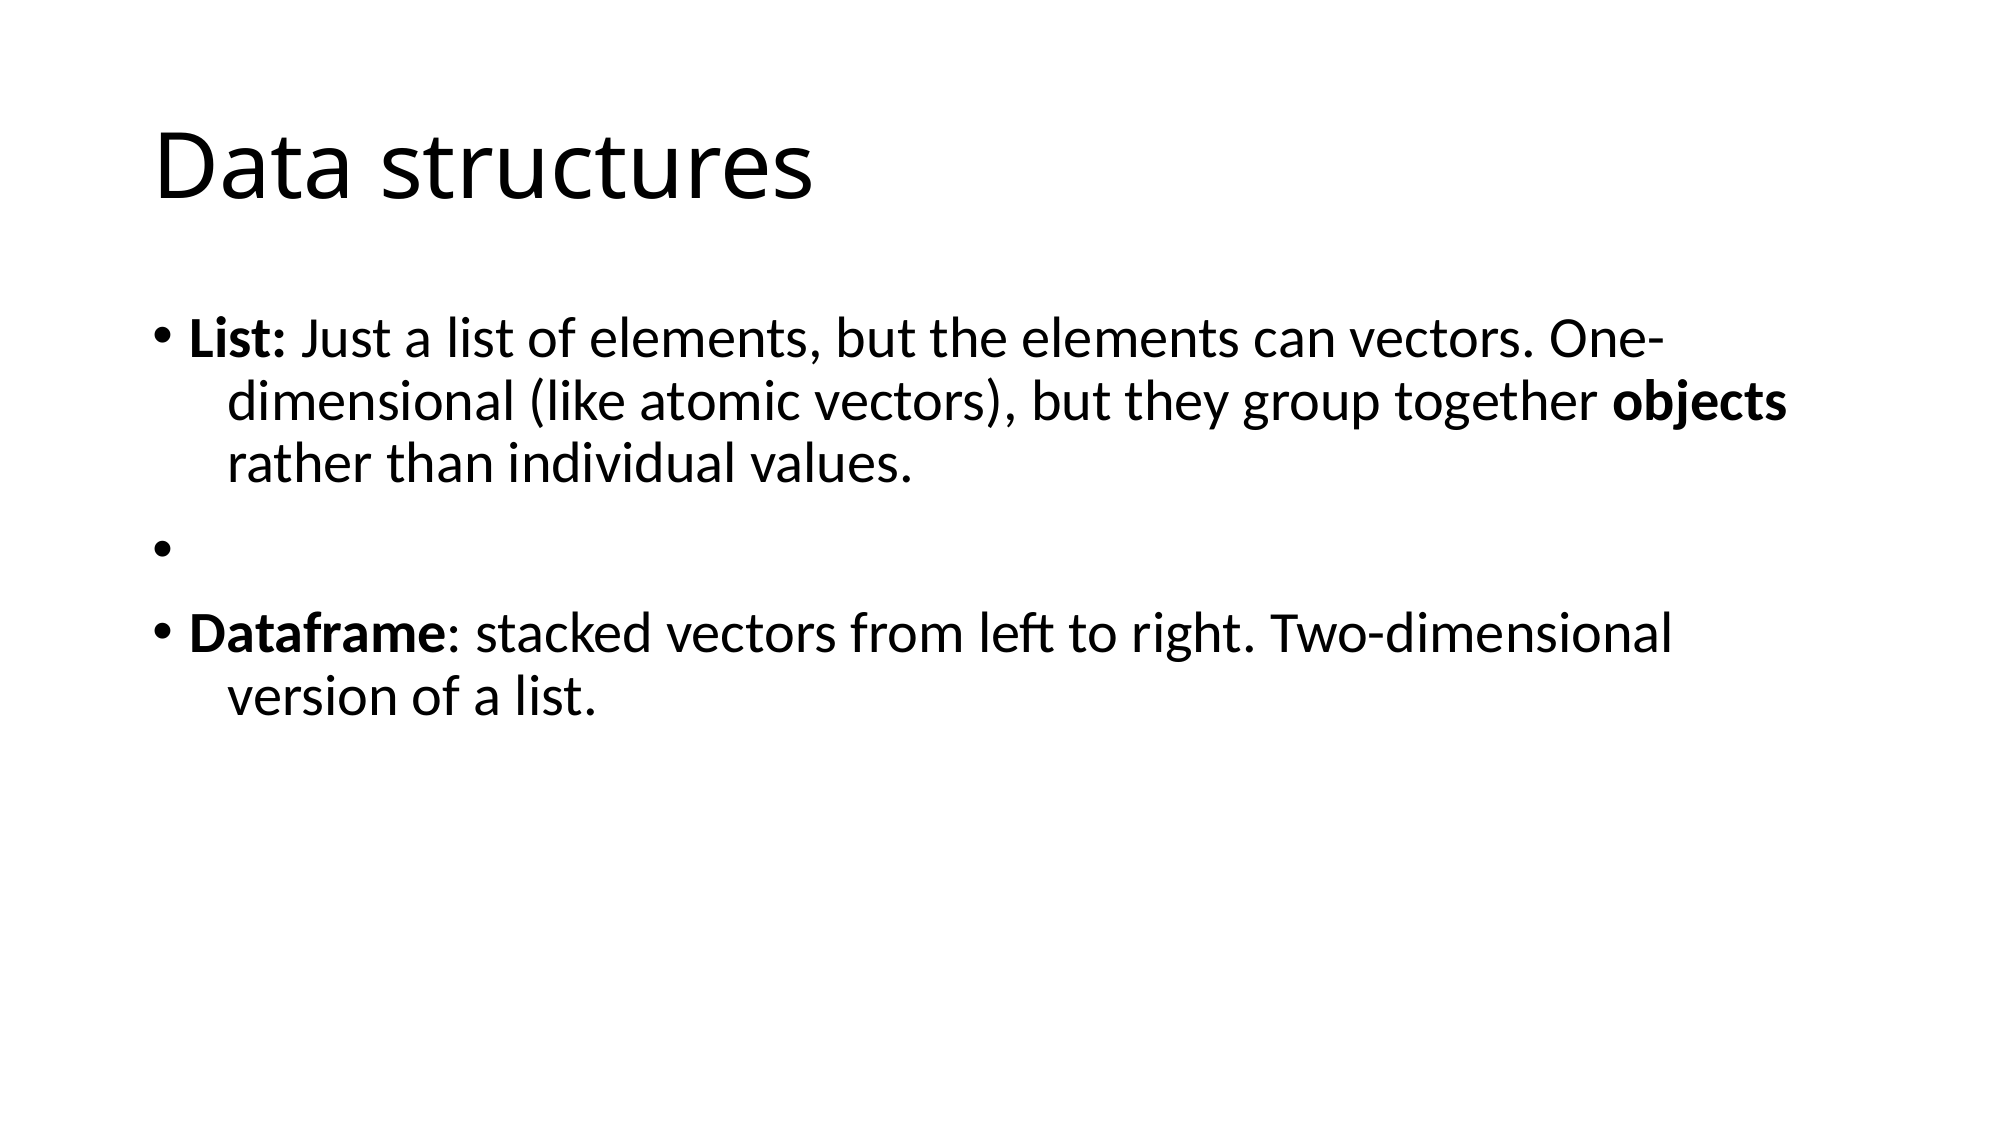

# Data structures
List: Just a list of elements, but the elements can vectors. One-dimensional (like atomic vectors), but they group together objects rather than individual values.
Dataframe: stacked vectors from left to right. Two-dimensional version of a list.